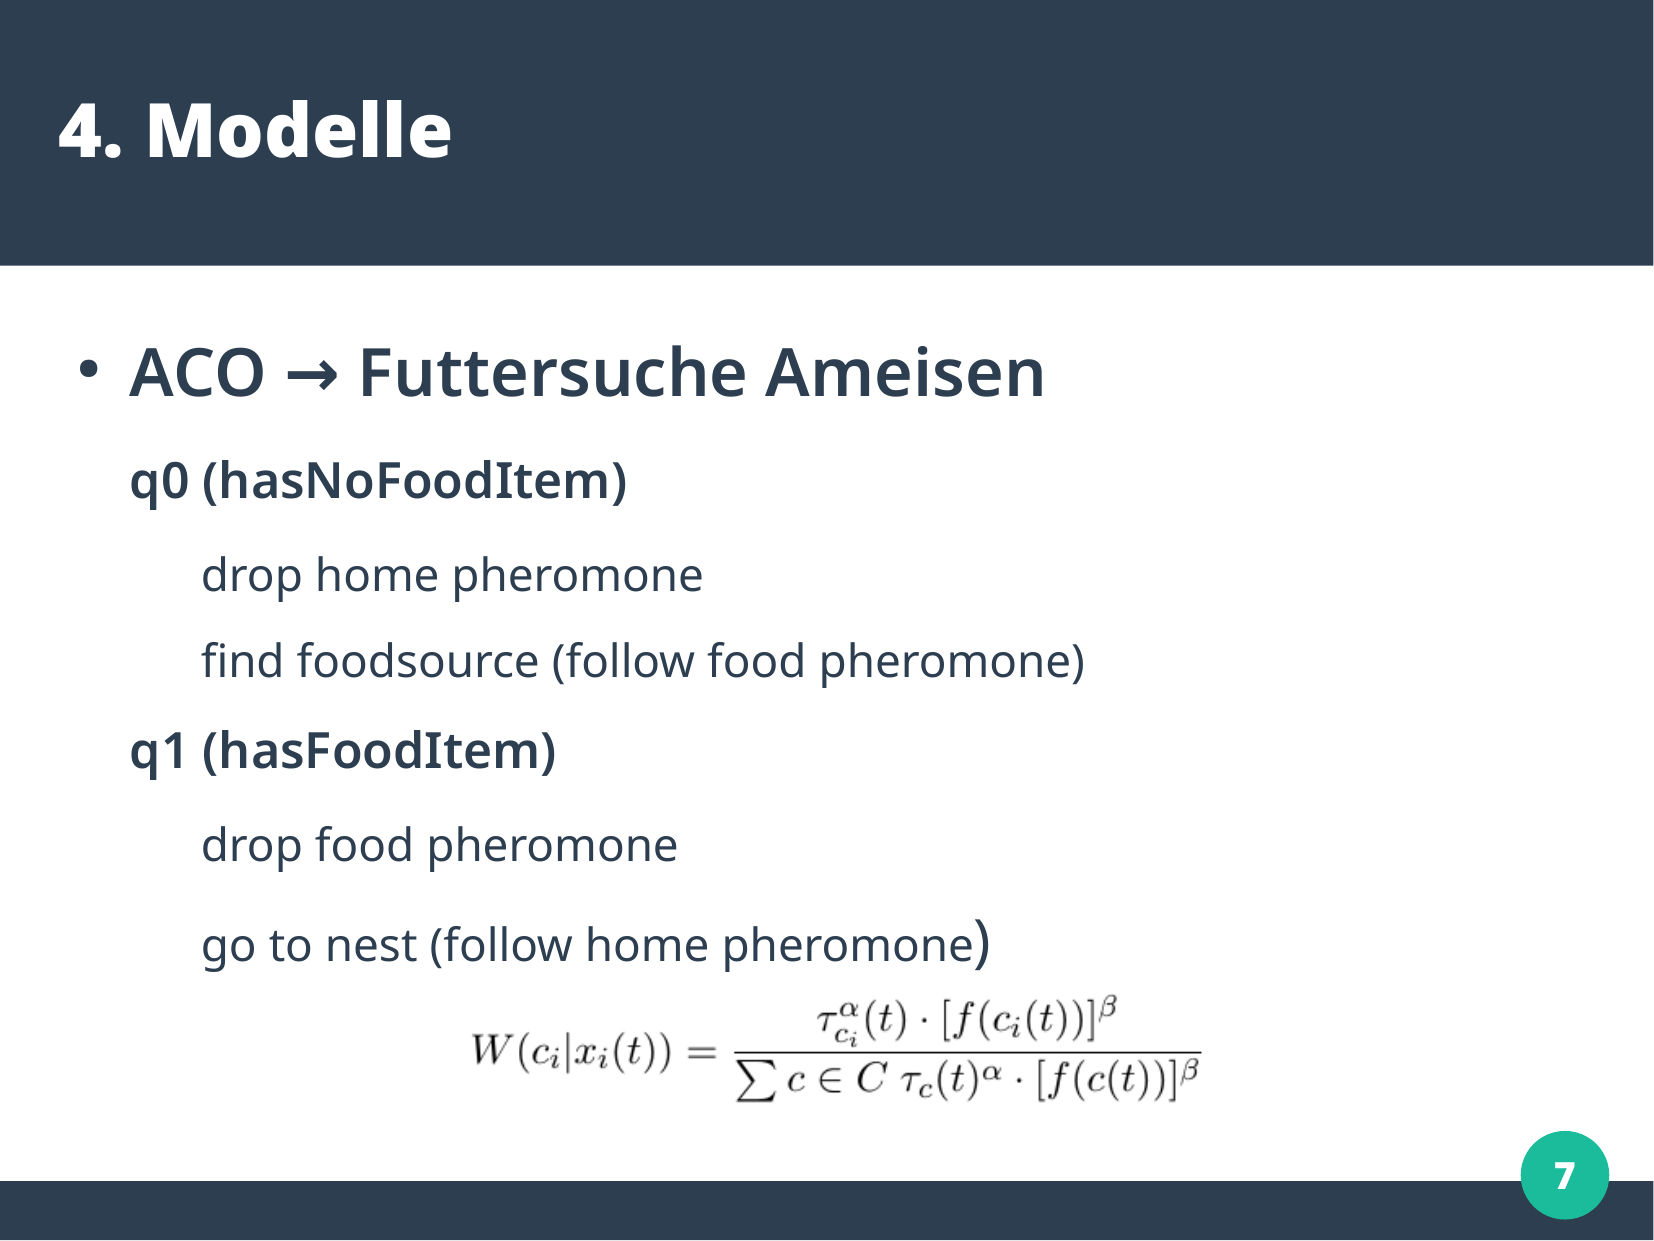

# 4. Modelle
ACO → Futtersuche Ameisen
q0 (hasNoFoodItem)
drop home pheromone
find foodsource (follow food pheromone)
q1 (hasFoodItem)
drop food pheromone
go to nest (follow home pheromone)
7